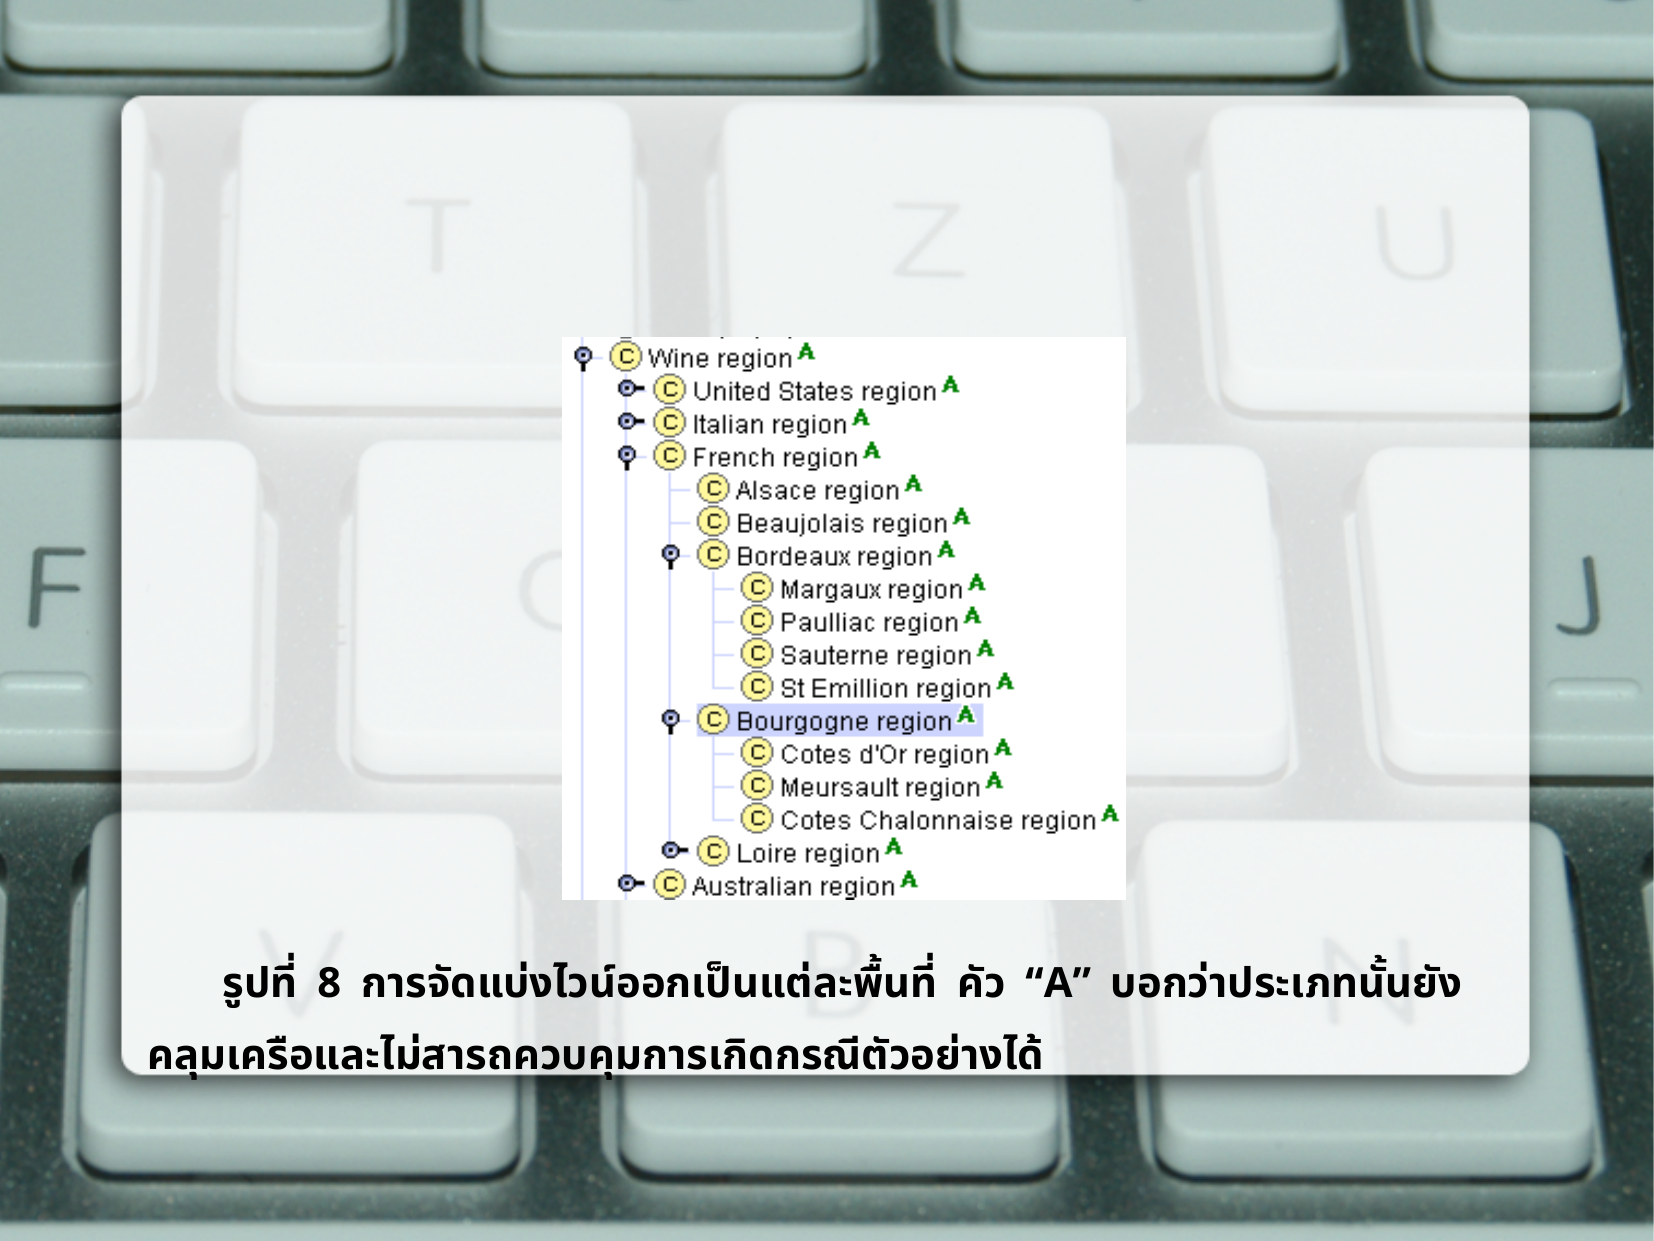

#
รูปที่ 8 การจัดแบ่งไวน์ออกเป็นแต่ละพื้นที่ คัว “A” บอกว่าประเภทนั้นยังคลุมเครือและไม่สารถควบคุมการเกิดกรณีตัวอย่างได้